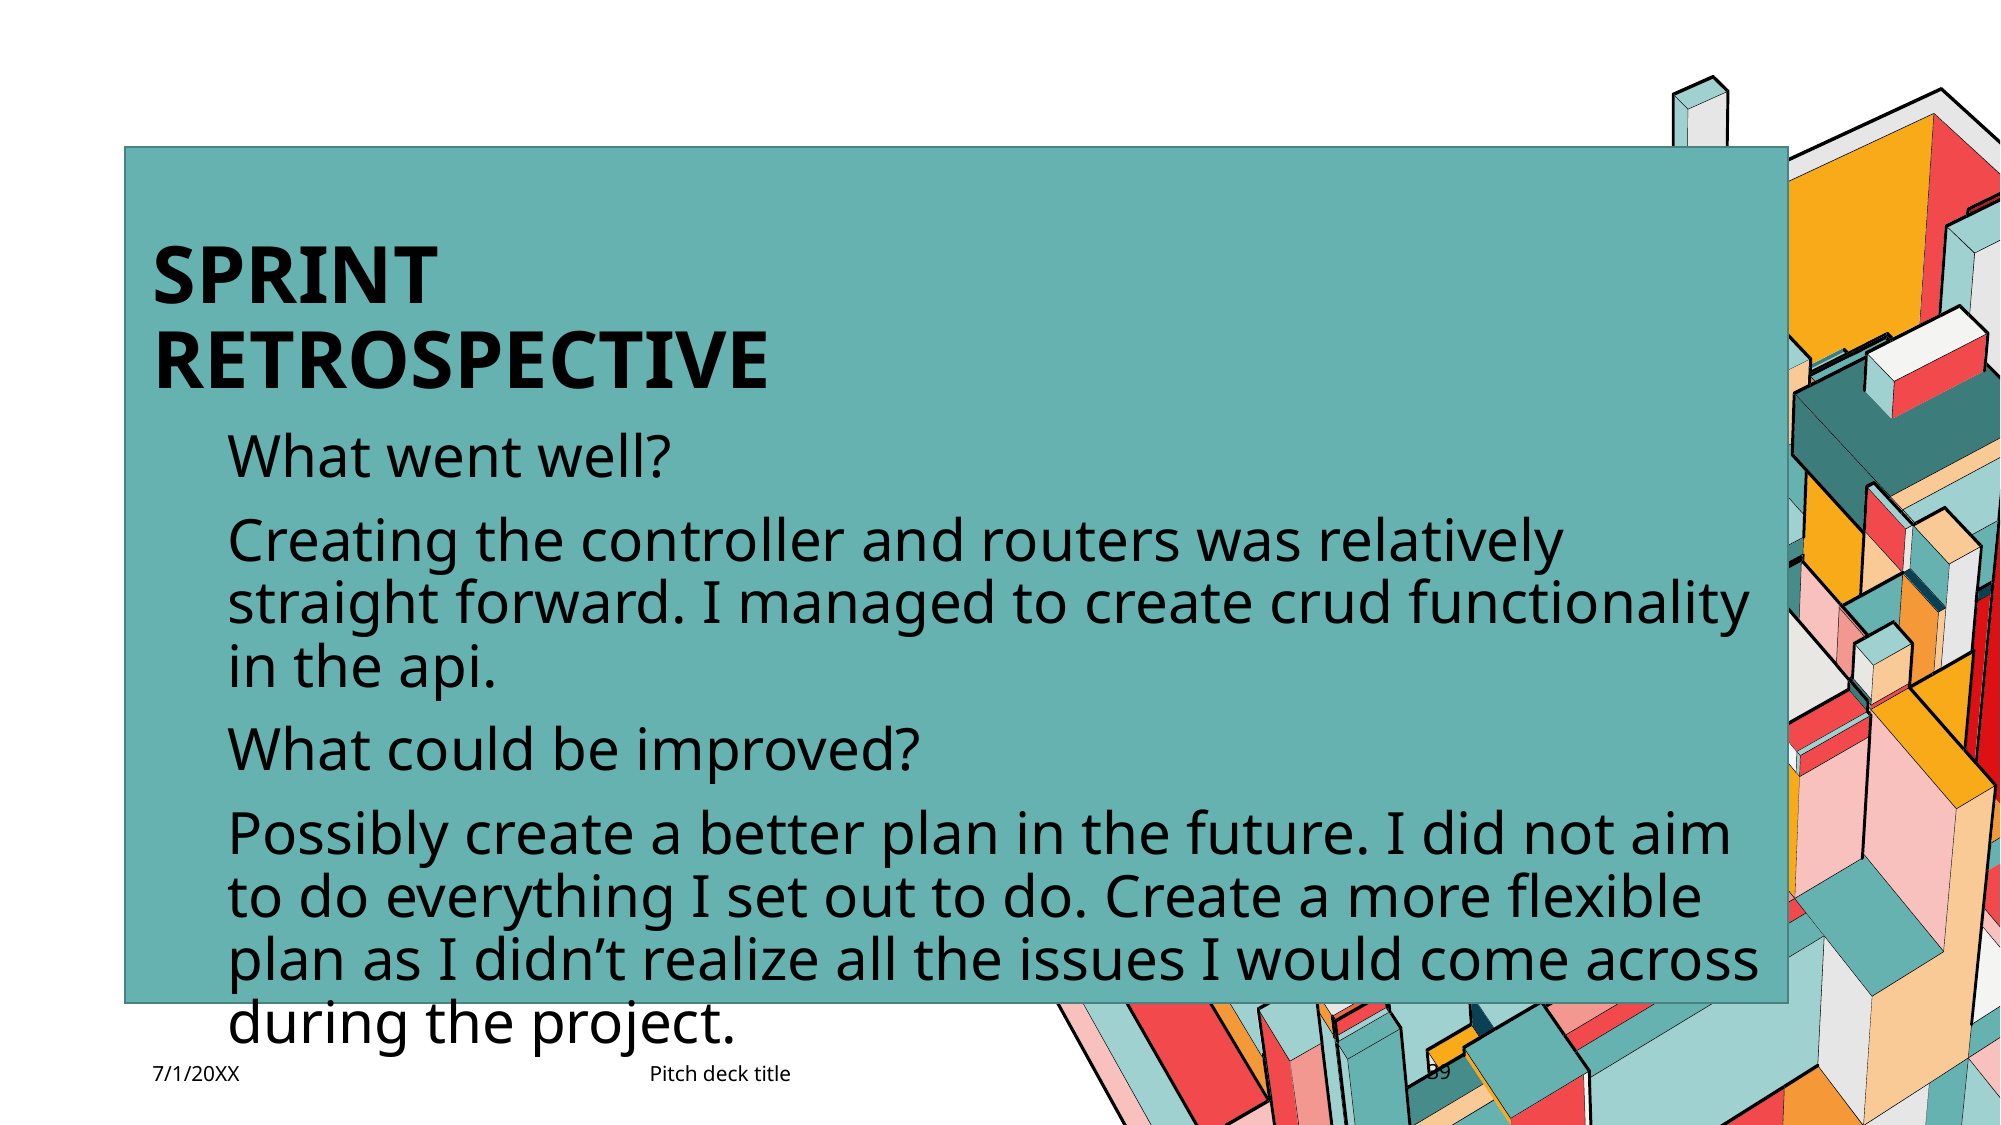

# Sprint Retrospective
What went well?
Creating the controller and routers was relatively straight forward. I managed to create crud functionality in the api.
What could be improved?
Possibly create a better plan in the future. I did not aim to do everything I set out to do. Create a more flexible plan as I didn’t realize all the issues I would come across during the project.
7/1/20XX
Pitch deck title